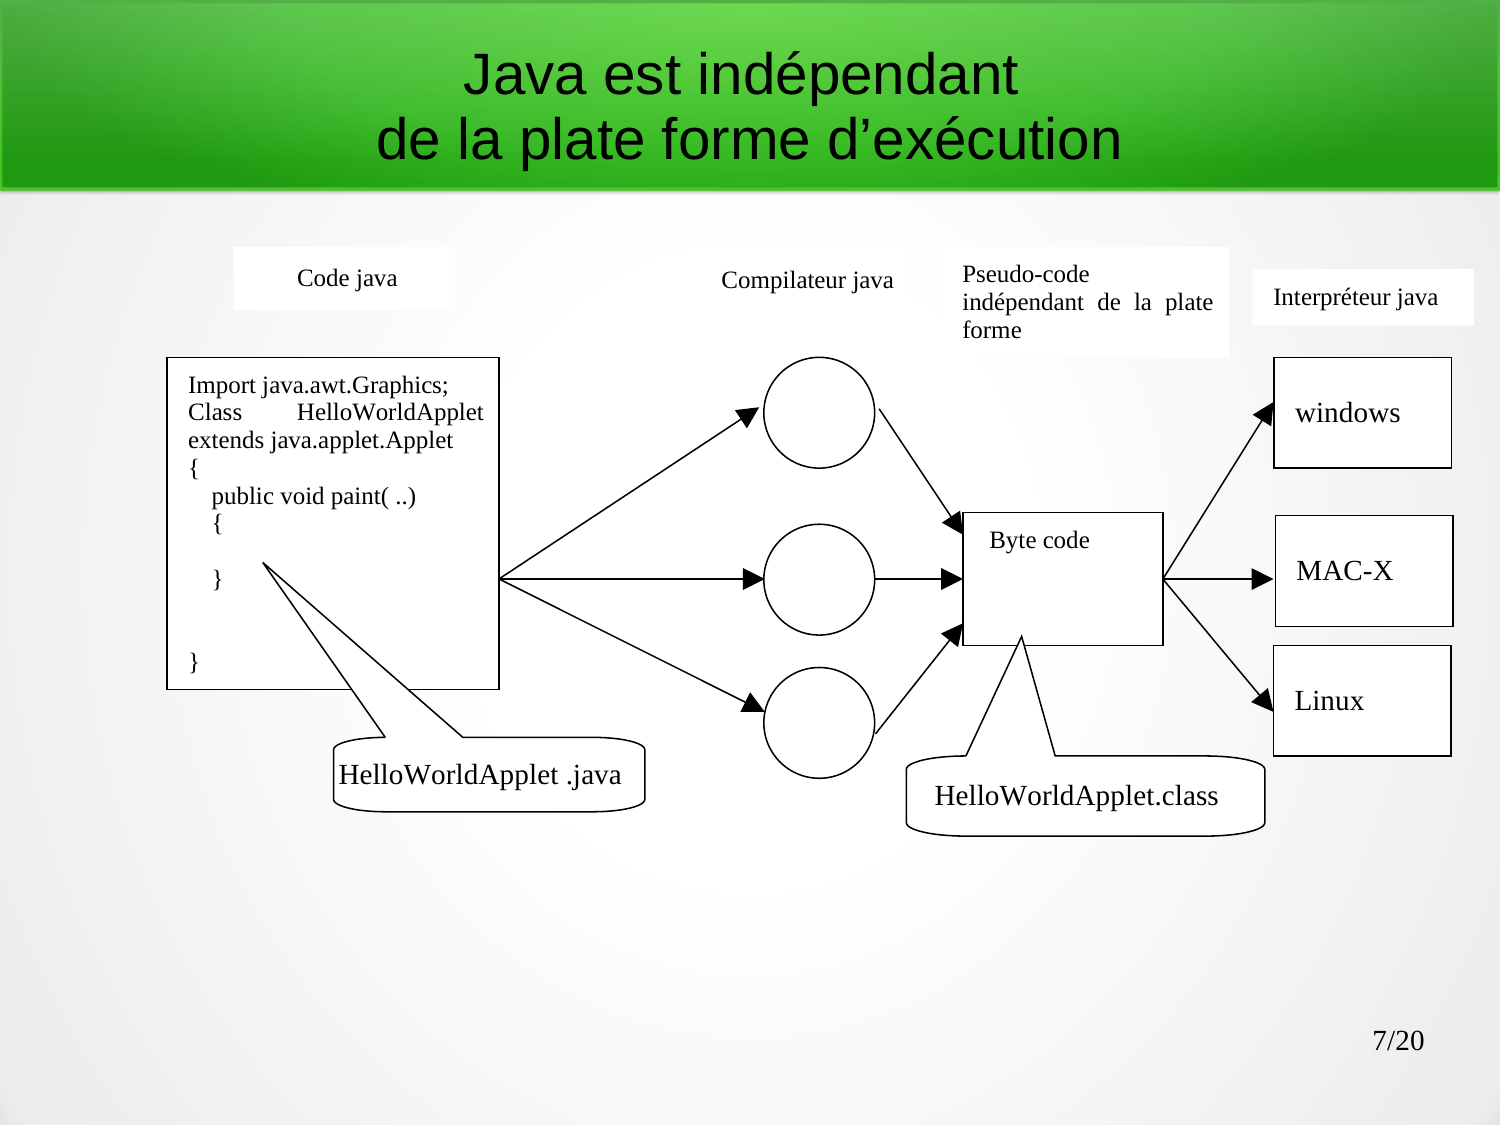

# Java est indépendant de la plate forme d’exécution
Code java
Compilateur java
Pseudo-code indépendant de la plate forme
Interpréteur java
Import java.awt.Graphics;
Class HelloWorldApplet extends java.applet.Applet
{
public void paint( ..)
{
}
}
windows
Byte code
MAC-X
Linux
HelloWorldApplet .java
HelloWorldApplet.class
7